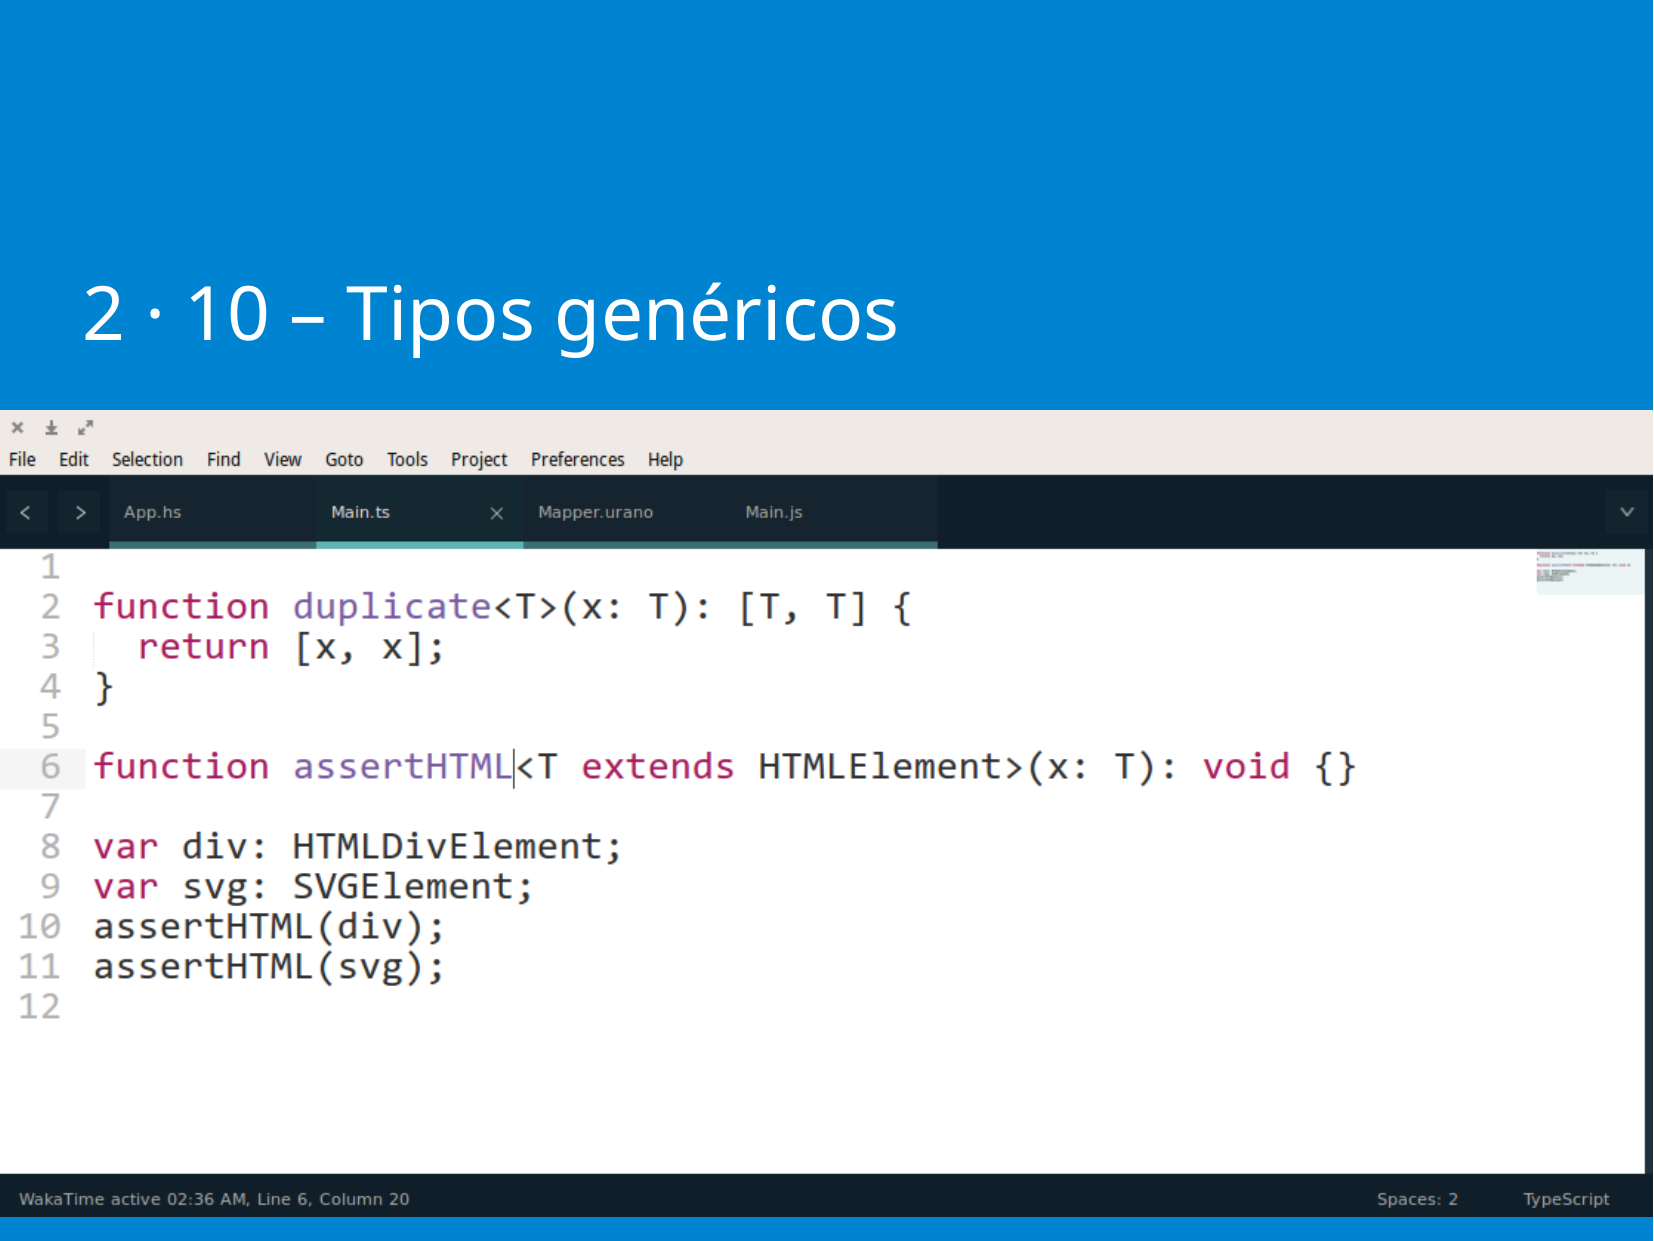

# 2 · 10 – Tipos genéricos